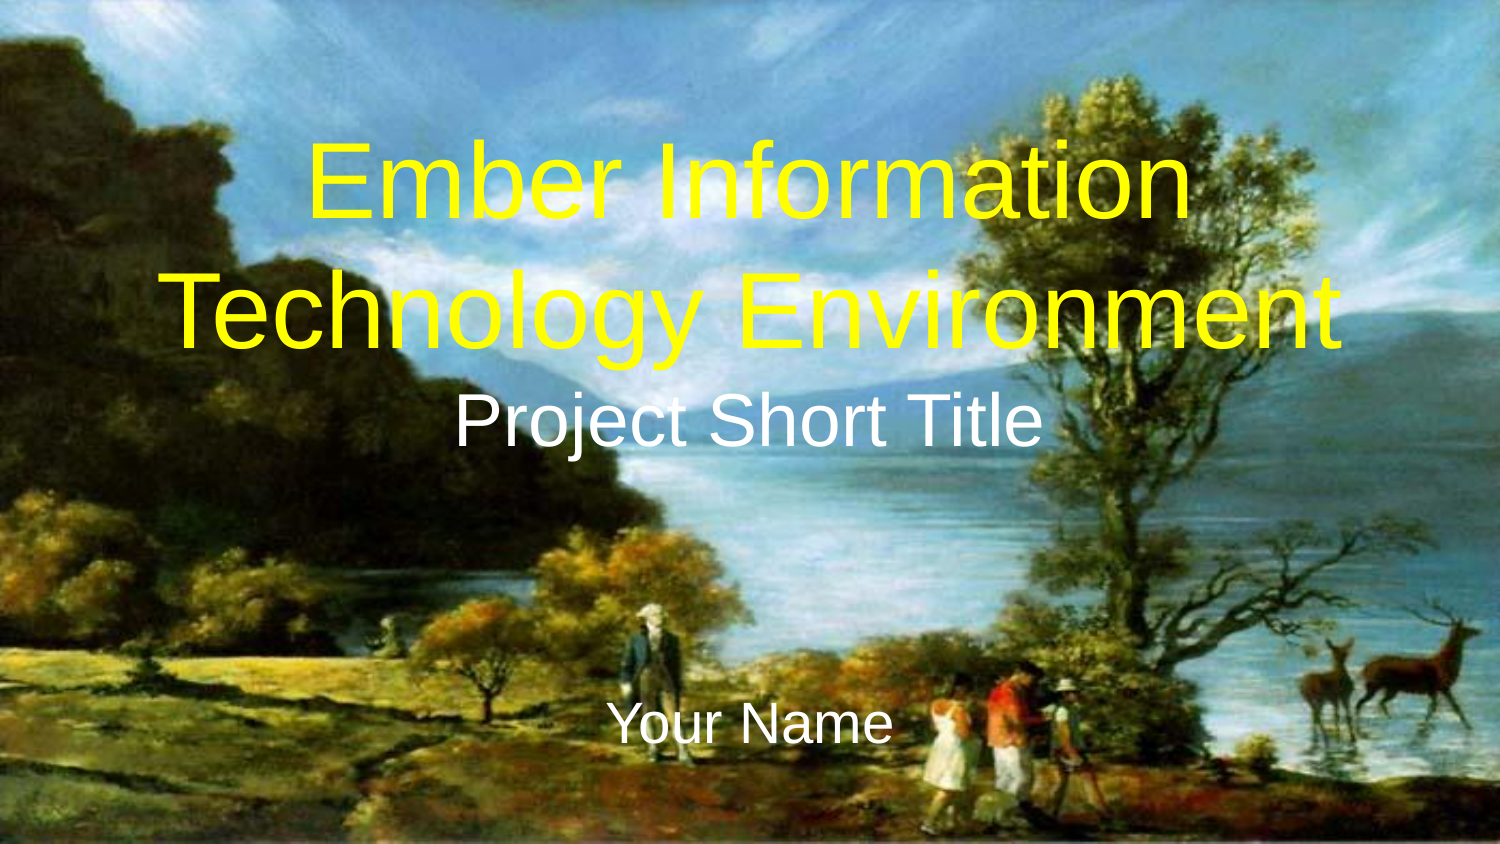

# Ember Information Technology Environment
Project Short Title
Your Name